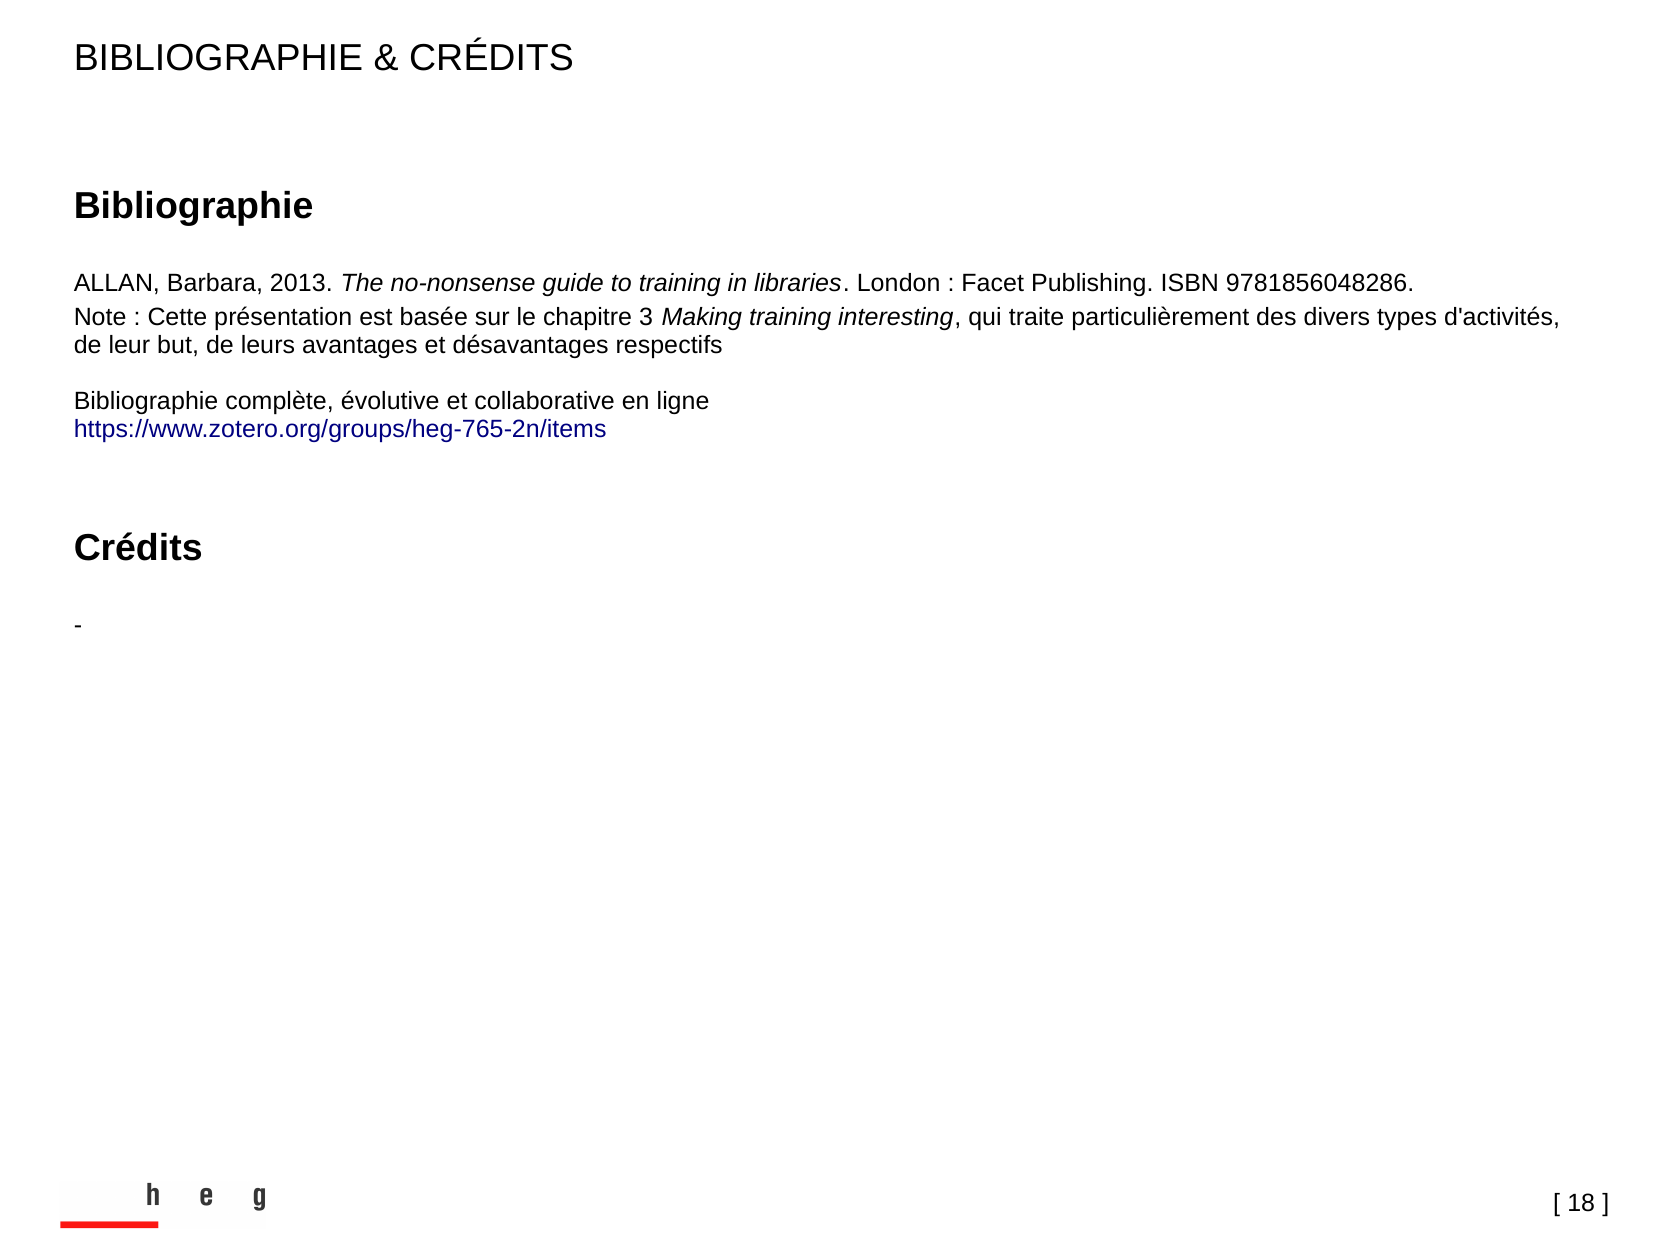

BIBLIOGRAPHIE & CRÉDITS
Bibliographie
ALLAN, Barbara, 2013. The no-nonsense guide to training in libraries. London : Facet Publishing. ISBN 9781856048286.
Note : Cette présentation est basée sur le chapitre 3 Making training interesting, qui traite particulièrement des divers types d'activités, de leur but, de leurs avantages et désavantages respectifs
Bibliographie complète, évolutive et collaborative en ligne
https://www.zotero.org/groups/heg-765-2n/items
Crédits
-